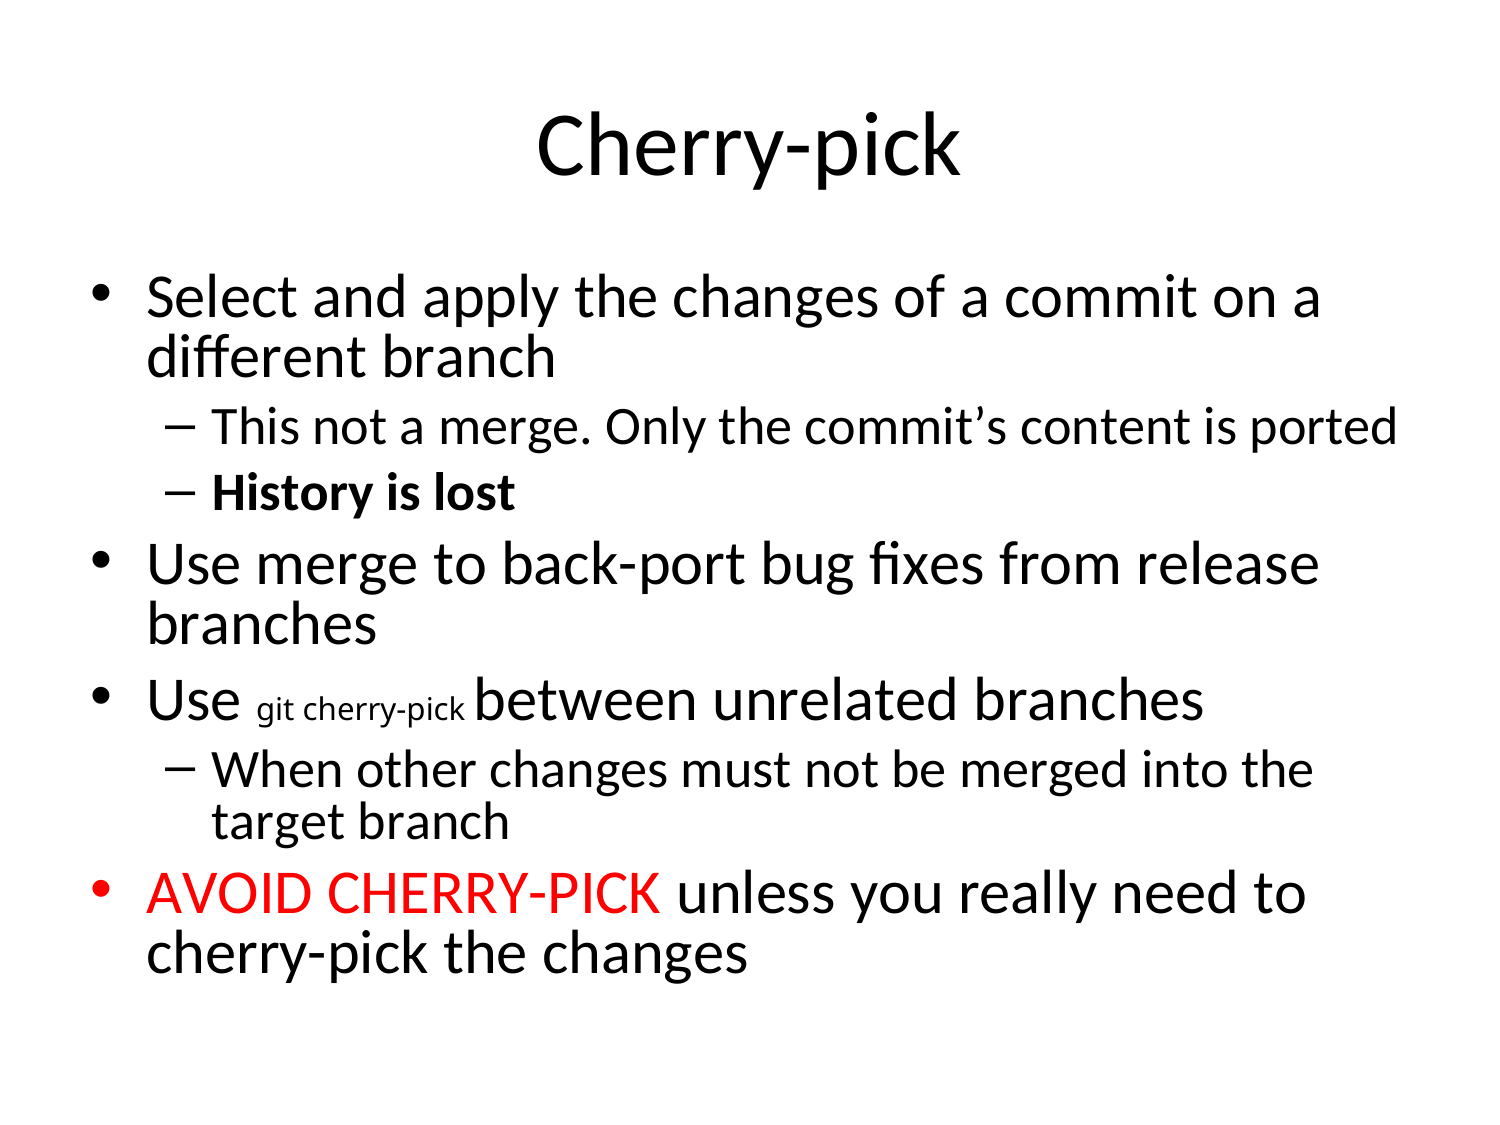

# Cherry-pick
Select and apply the changes of a commit on a different branch
This not a merge. Only the commit’s content is ported
History is lost
Use merge to back-port bug fixes from release branches
Use git cherry-pick between unrelated branches
When other changes must not be merged into the target branch
AVOID CHERRY-PICK unless you really need to cherry-pick the changes